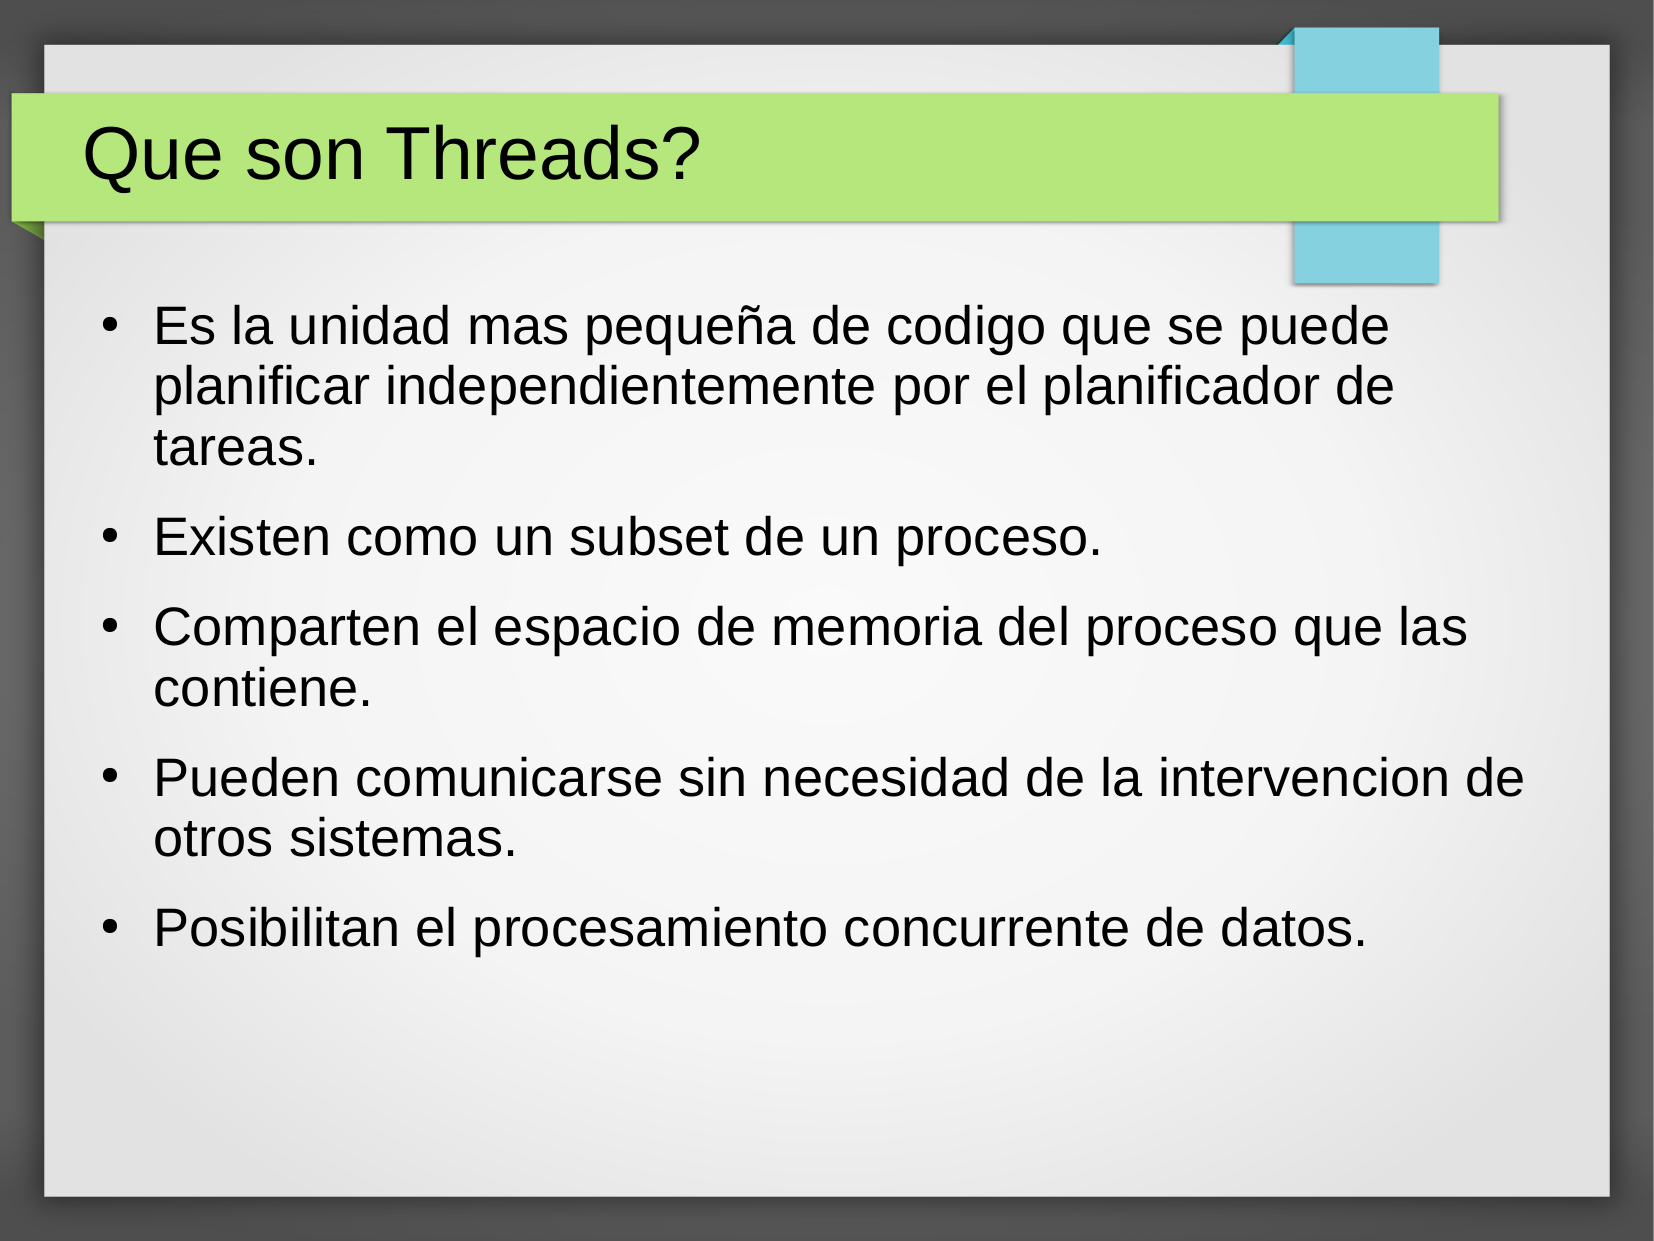

# Que son Threads?
Es la unidad mas pequeña de codigo que se puede planificar independientemente por el planificador de tareas.
Existen como un subset de un proceso.
Comparten el espacio de memoria del proceso que las contiene.
Pueden comunicarse sin necesidad de la intervencion de otros sistemas.
Posibilitan el procesamiento concurrente de datos.